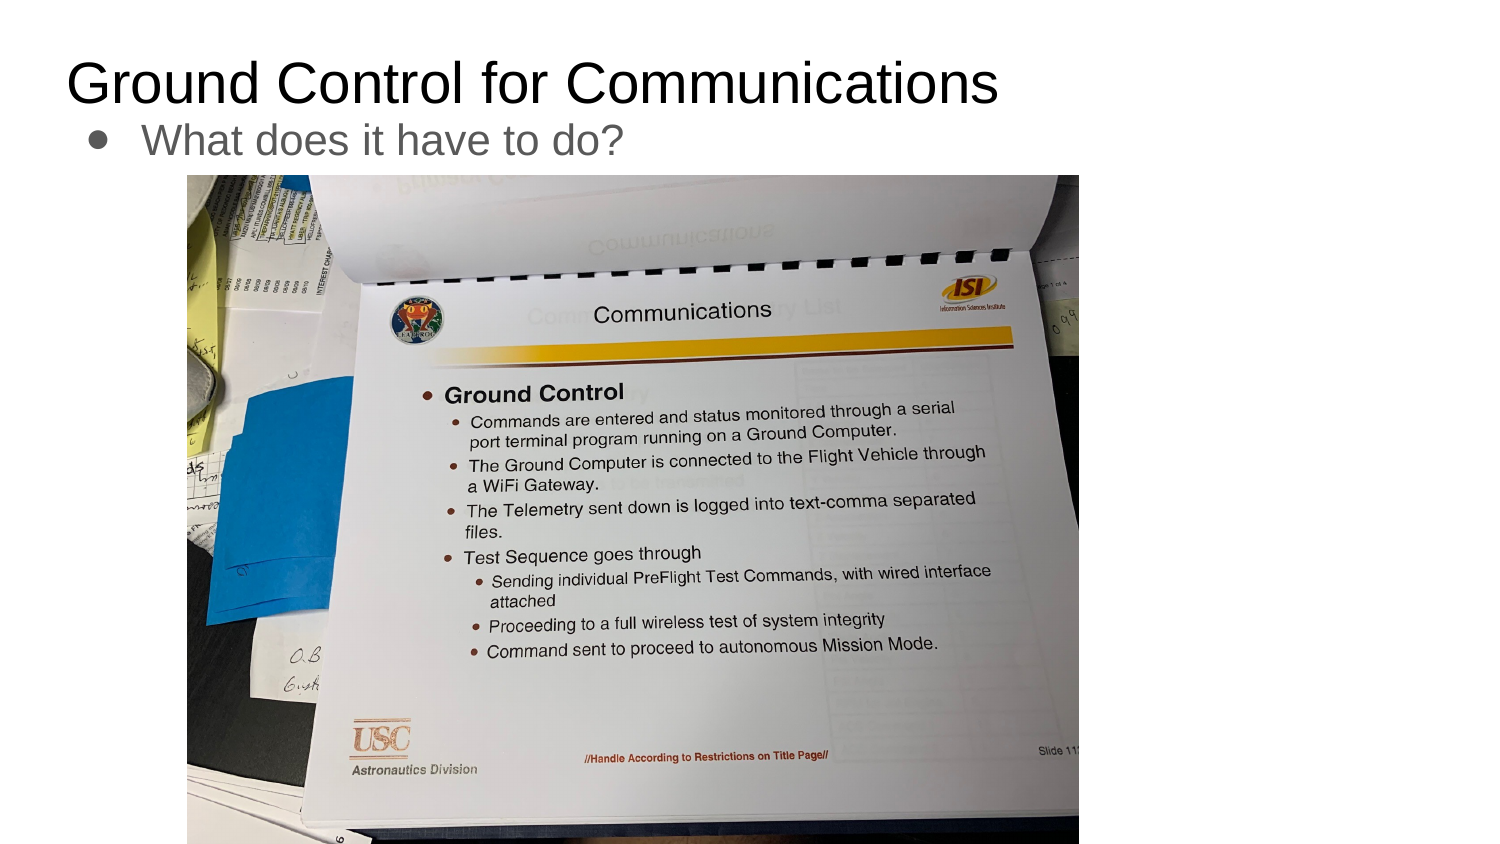

# Ground Control for Communications
What does it have to do?